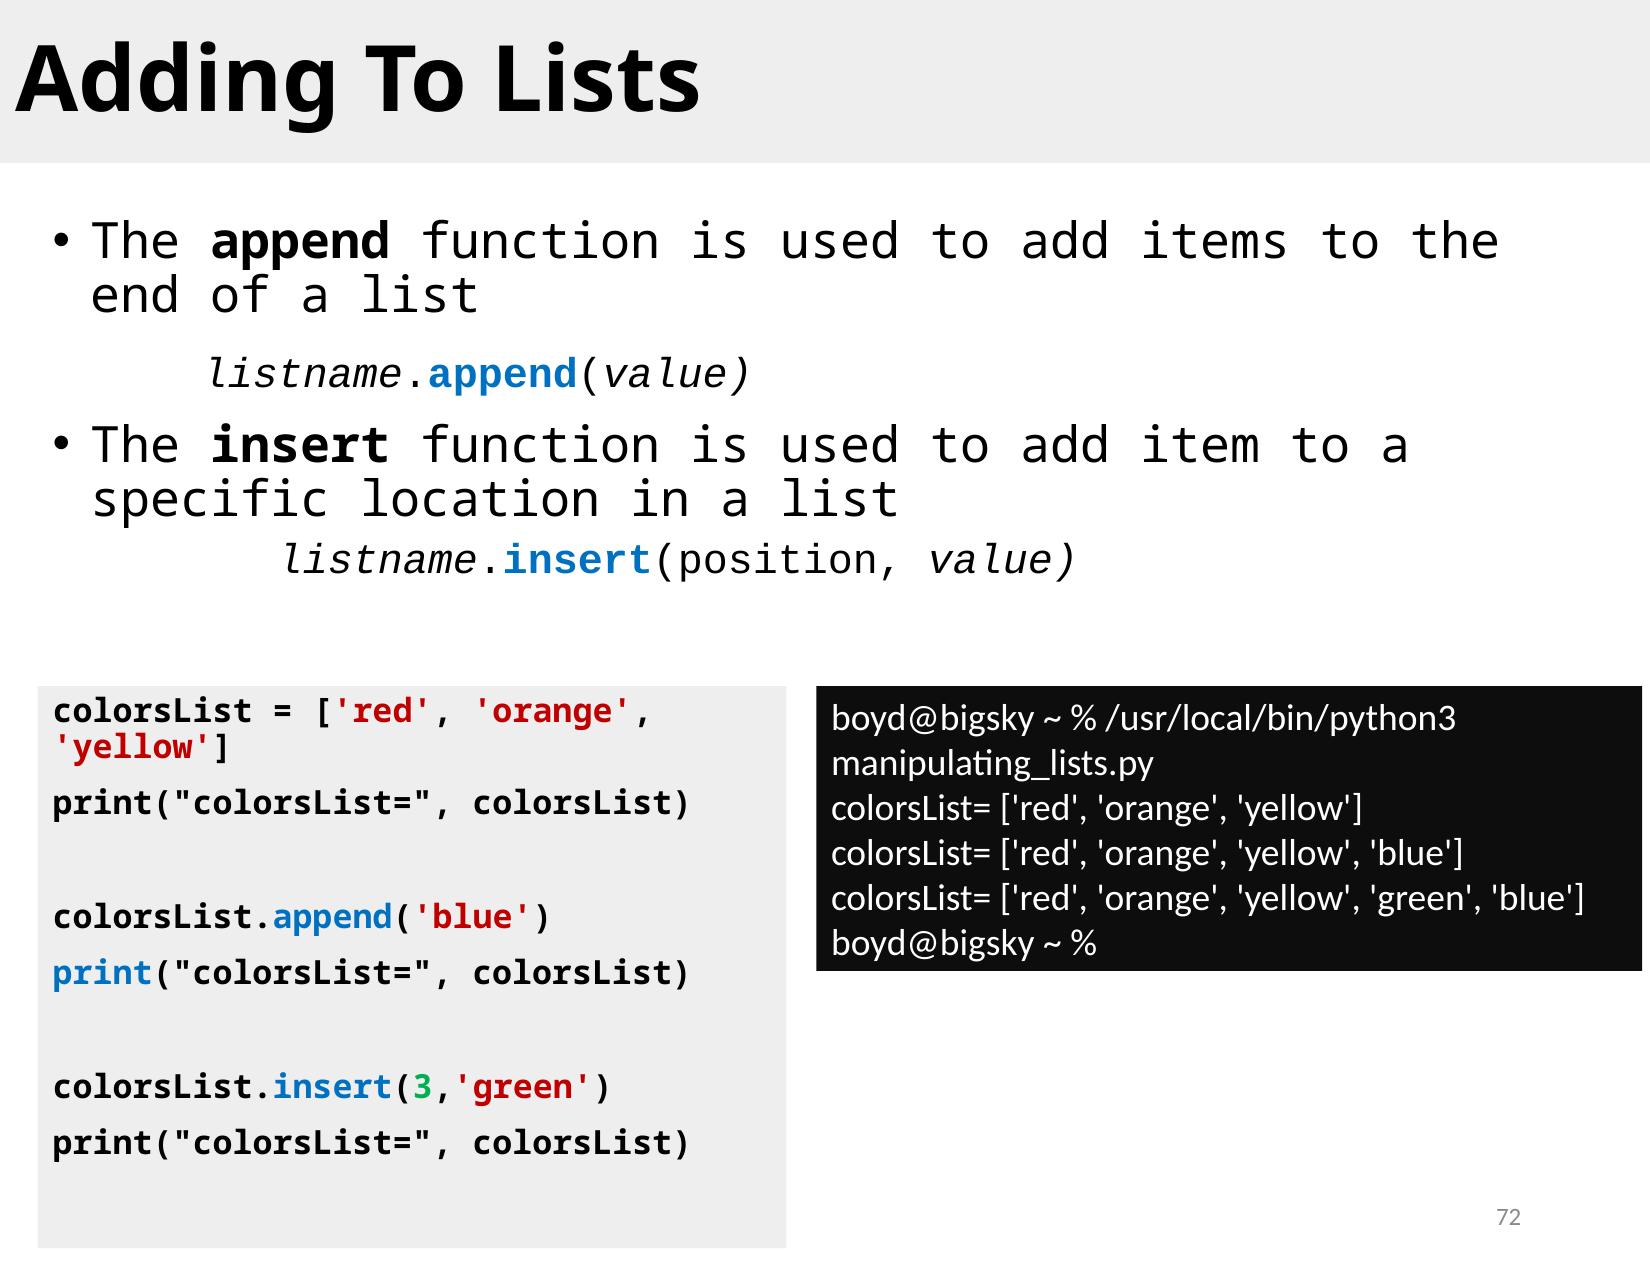

# Adding To Lists
The append function is used to add items to the end of a list
	listname.append(value)
The insert function is used to add item to a specific location in a list
	listname.insert(position, value)
colorsList = ['red', 'orange', 'yellow']
print("colorsList=", colorsList)
colorsList.append('blue')
print("colorsList=", colorsList)
colorsList.insert(3,'green')
print("colorsList=", colorsList)
boyd@bigsky ~ % /usr/local/bin/python3 manipulating_lists.py
colorsList= ['red', 'orange', 'yellow']
colorsList= ['red', 'orange', 'yellow', 'blue']
colorsList= ['red', 'orange', 'yellow', 'green', 'blue']
boyd@bigsky ~ %
72